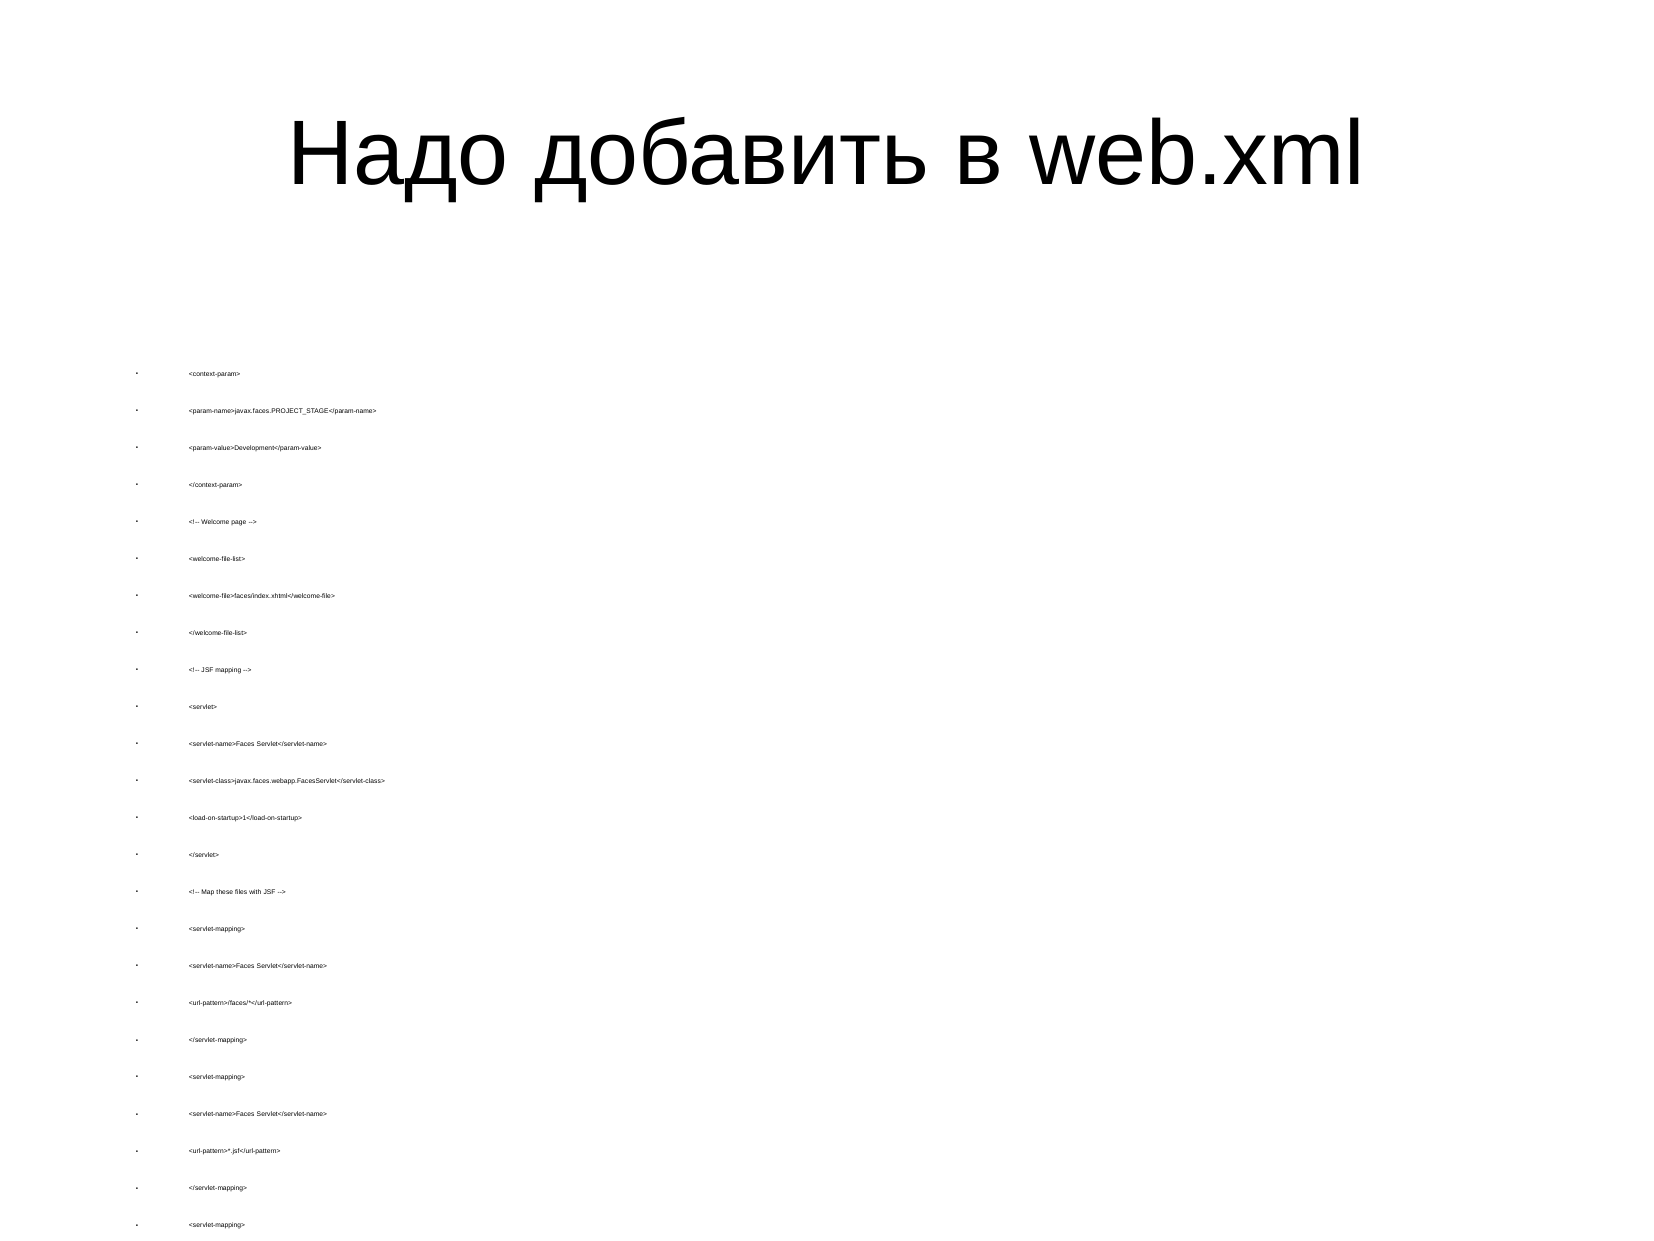

# Надо добавить в web.xml
<context-param>
<param-name>javax.faces.PROJECT_STAGE</param-name>
<param-value>Development</param-value>
</context-param>
<!-- Welcome page -->
<welcome-file-list>
<welcome-file>faces/index.xhtml</welcome-file>
</welcome-file-list>
<!-- JSF mapping -->
<servlet>
<servlet-name>Faces Servlet</servlet-name>
<servlet-class>javax.faces.webapp.FacesServlet</servlet-class>
<load-on-startup>1</load-on-startup>
</servlet>
<!-- Map these files with JSF -->
<servlet-mapping>
<servlet-name>Faces Servlet</servlet-name>
<url-pattern>/faces/*</url-pattern>
</servlet-mapping>
<servlet-mapping>
<servlet-name>Faces Servlet</servlet-name>
<url-pattern>*.jsf</url-pattern>
</servlet-mapping>
<servlet-mapping>
<servlet-name>Faces Servlet</servlet-name>
<url-pattern>*.faces</url-pattern>
</servlet-mapping>
<servlet-mapping>
<servlet-name>Faces Servlet</servlet-name>
<url-pattern>*.xhtml</url-pattern>
</servlet-mapping>